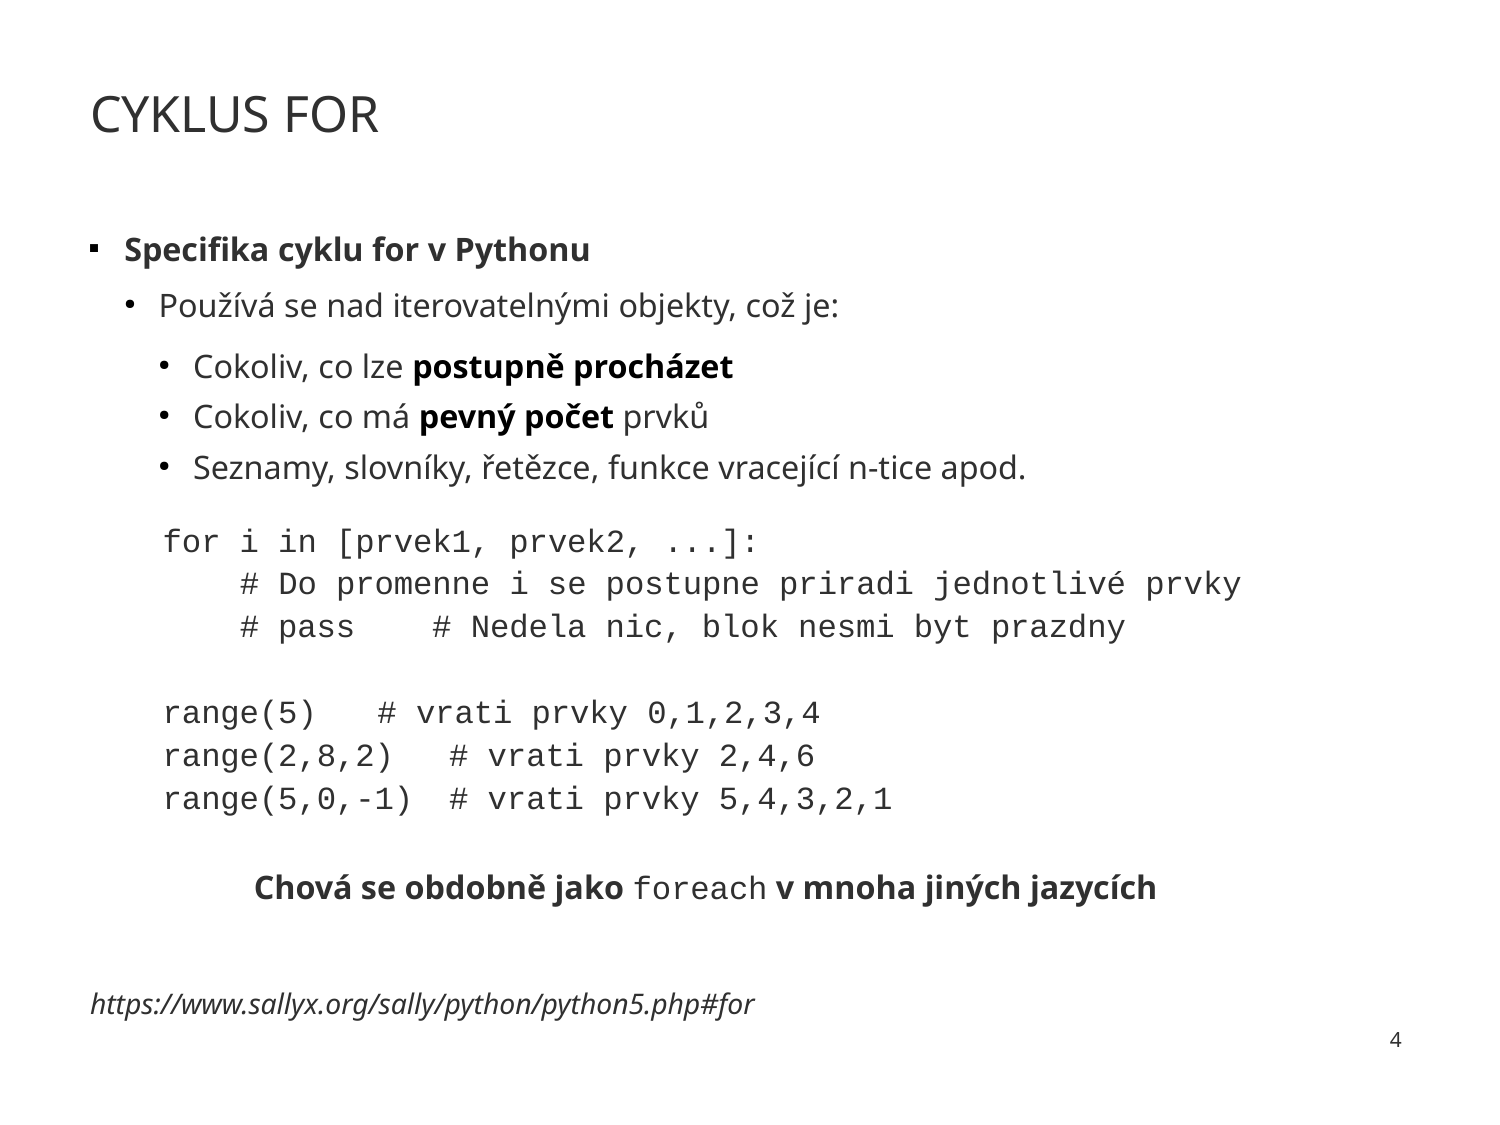

# CYKLUS FOR
Specifika cyklu for v Pythonu
Používá se nad iterovatelnými objekty, což je:
Cokoliv, co lze postupně procházet
Cokoliv, co má pevný počet prvků
Seznamy, slovníky, řetězce, funkce vracející n-tice apod.
for i in [prvek1, prvek2, ...]:
 # Do promenne i se postupne priradi jednotlivé prvky
 # pass # Nedela nic, blok nesmi byt prazdny
range(5)		# vrati prvky 0,1,2,3,4
range(2,8,2)	# vrati prvky 2,4,6
range(5,0,-1)	# vrati prvky 5,4,3,2,1
Chová se obdobně jako foreach v mnoha jiných jazycích
https://www.sallyx.org/sally/python/python5.php#for